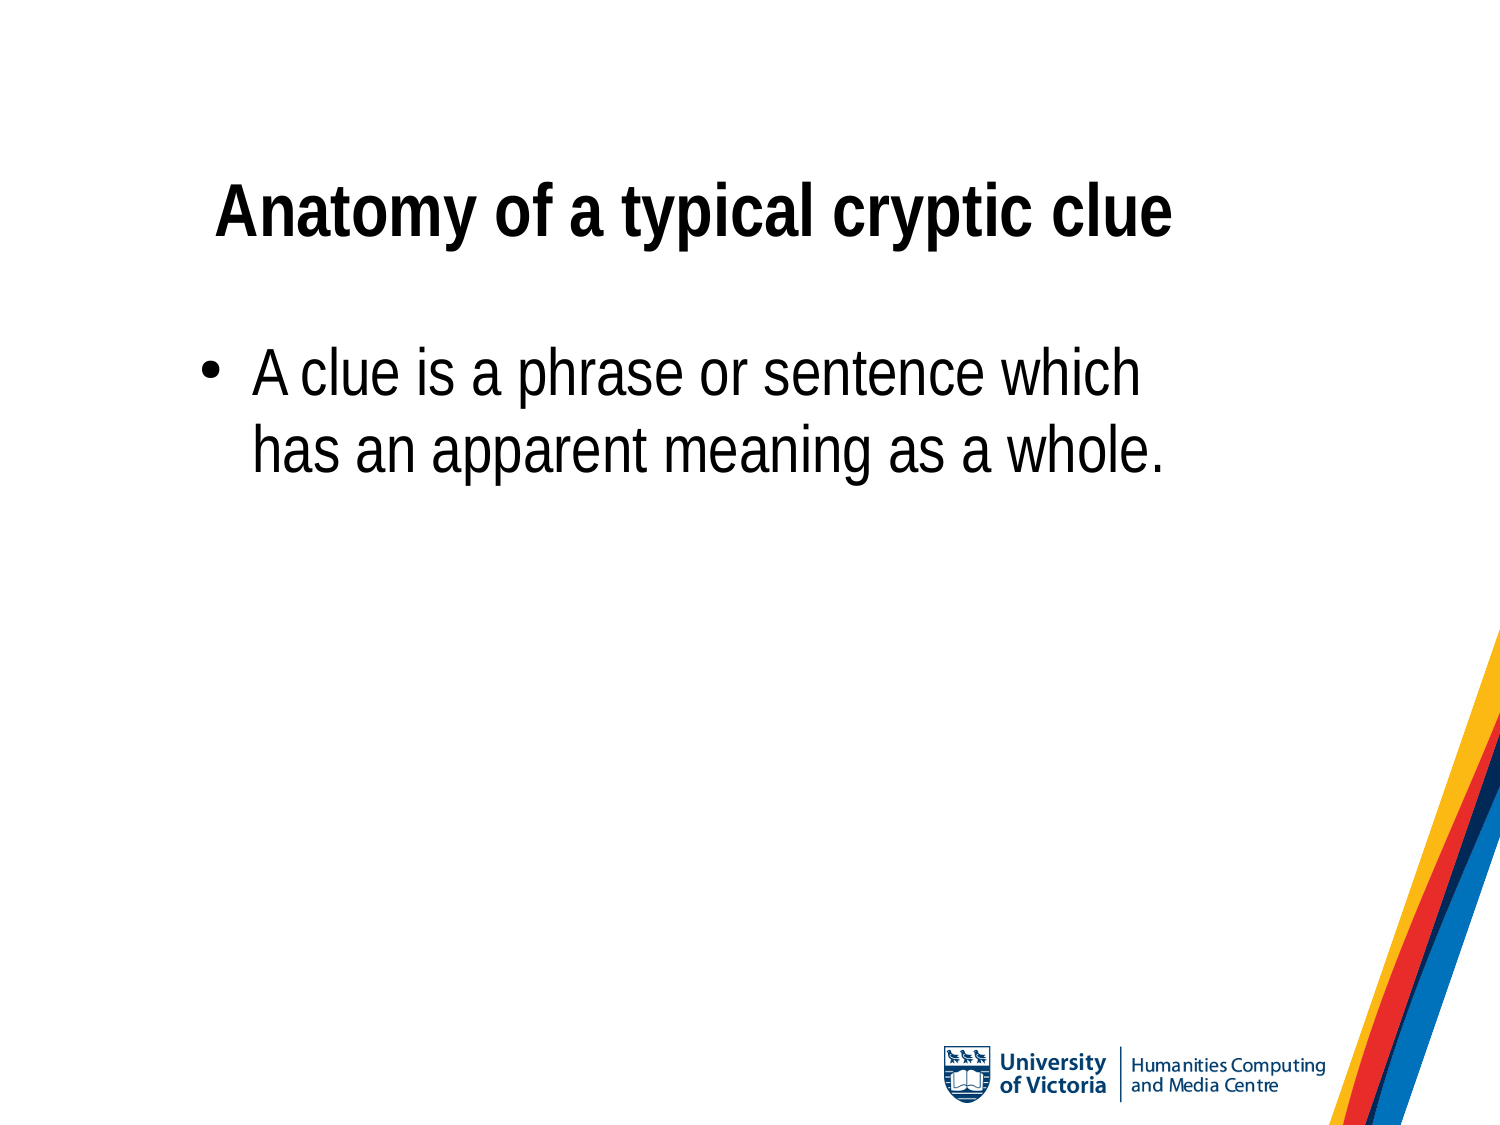

# Anatomy of a typical cryptic clue
A clue is a phrase or sentence which has an apparent meaning as a whole.